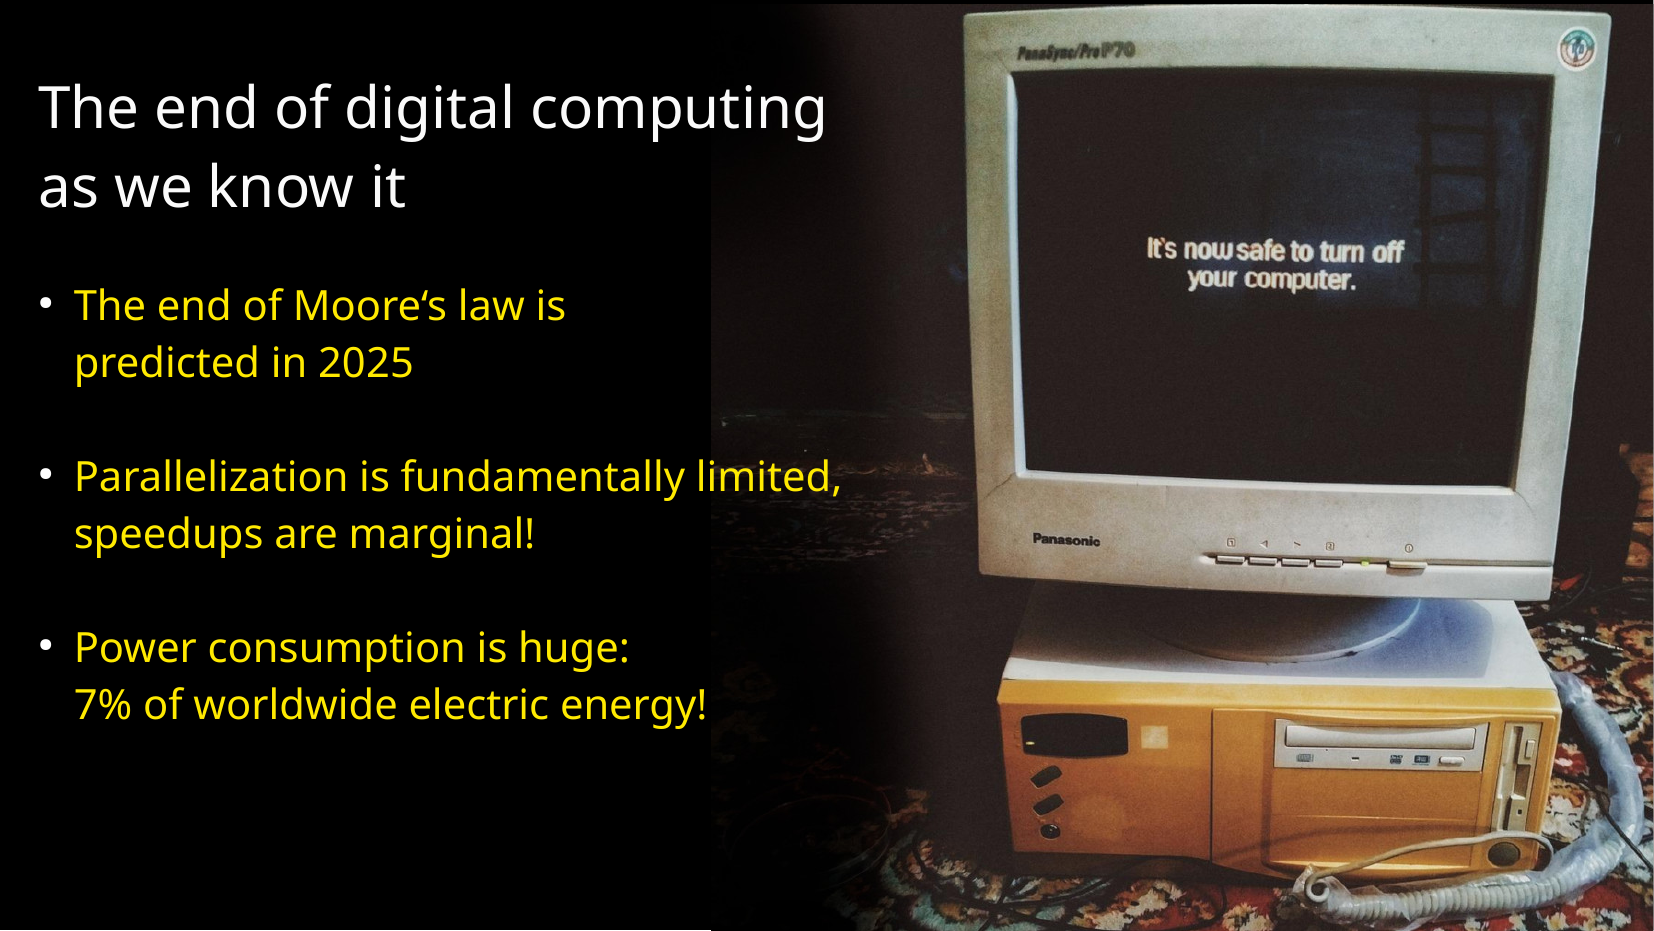

The end of digital computing
as we know it
The end of Moore‘s law is
predicted in 2025
Parallelization is fundamentally limited,
speedups are marginal!
Power consumption is huge:
7% of worldwide electric energy!